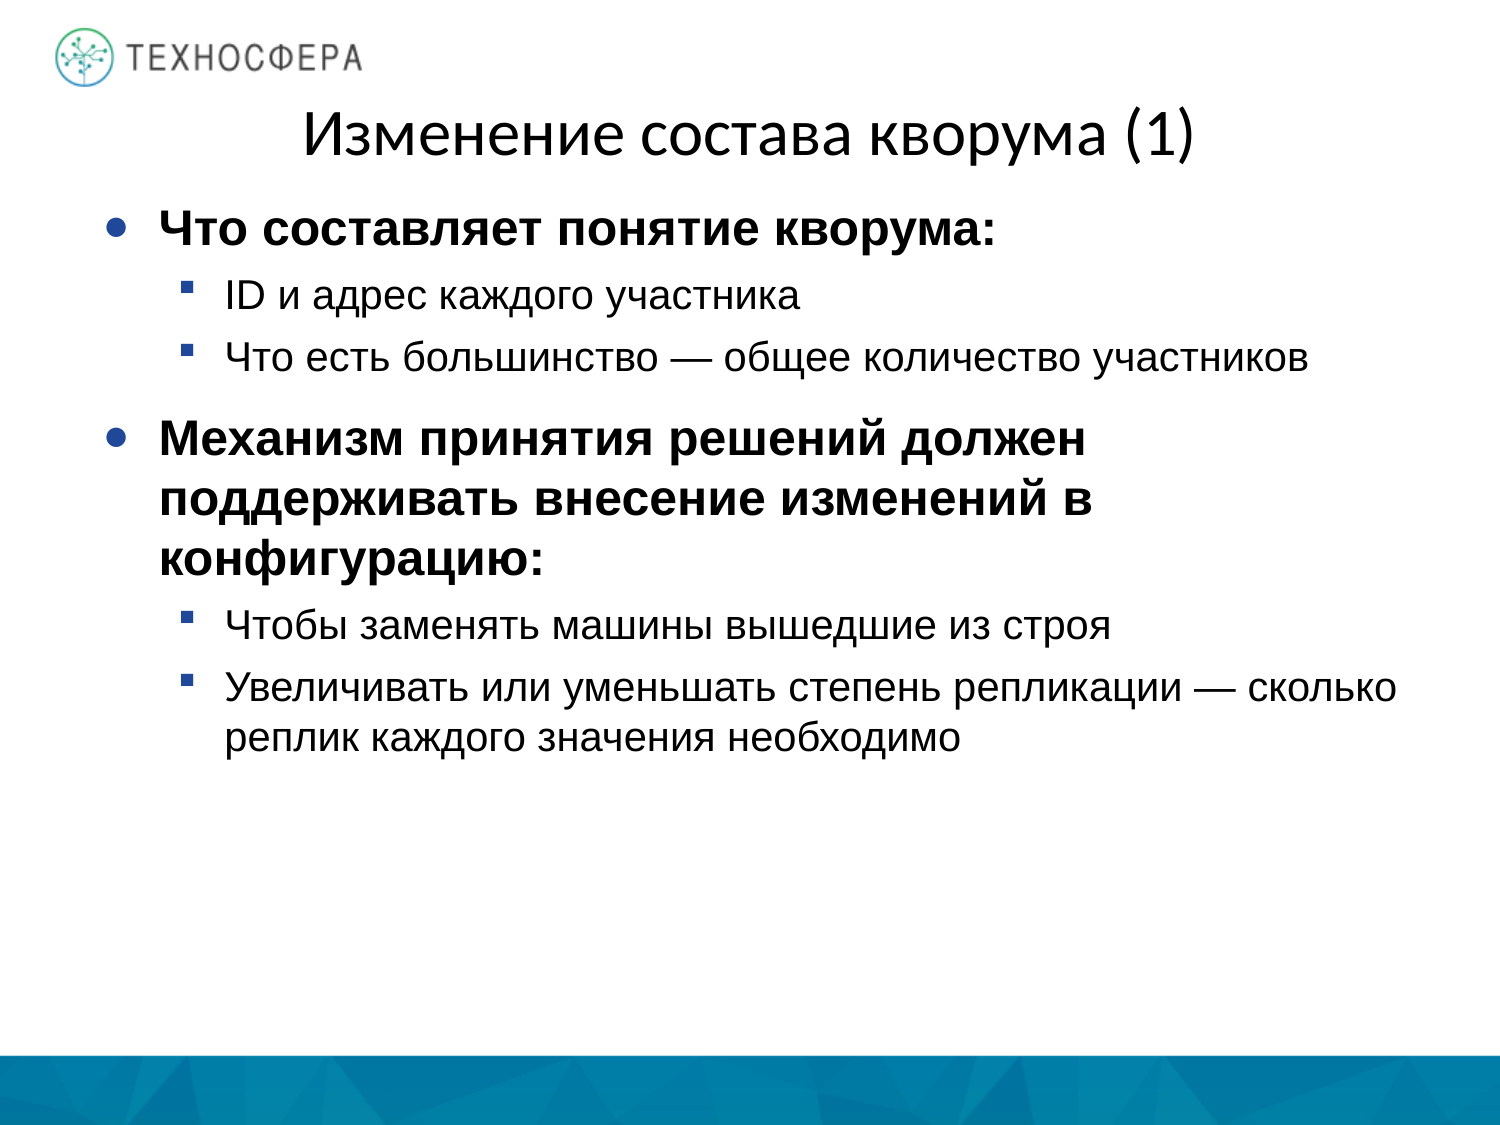

Изменение состава кворума (1)
# Что составляет понятие кворума:
ID и адрес каждого участника
Что есть большинство — общее количество участников
Механизм принятия решений должен поддерживать внесение изменений в конфигурацию:
Чтобы заменять машины вышедшие из строя
Увеличивать или уменьшать степень репликации — сколько реплик каждого значения необходимо